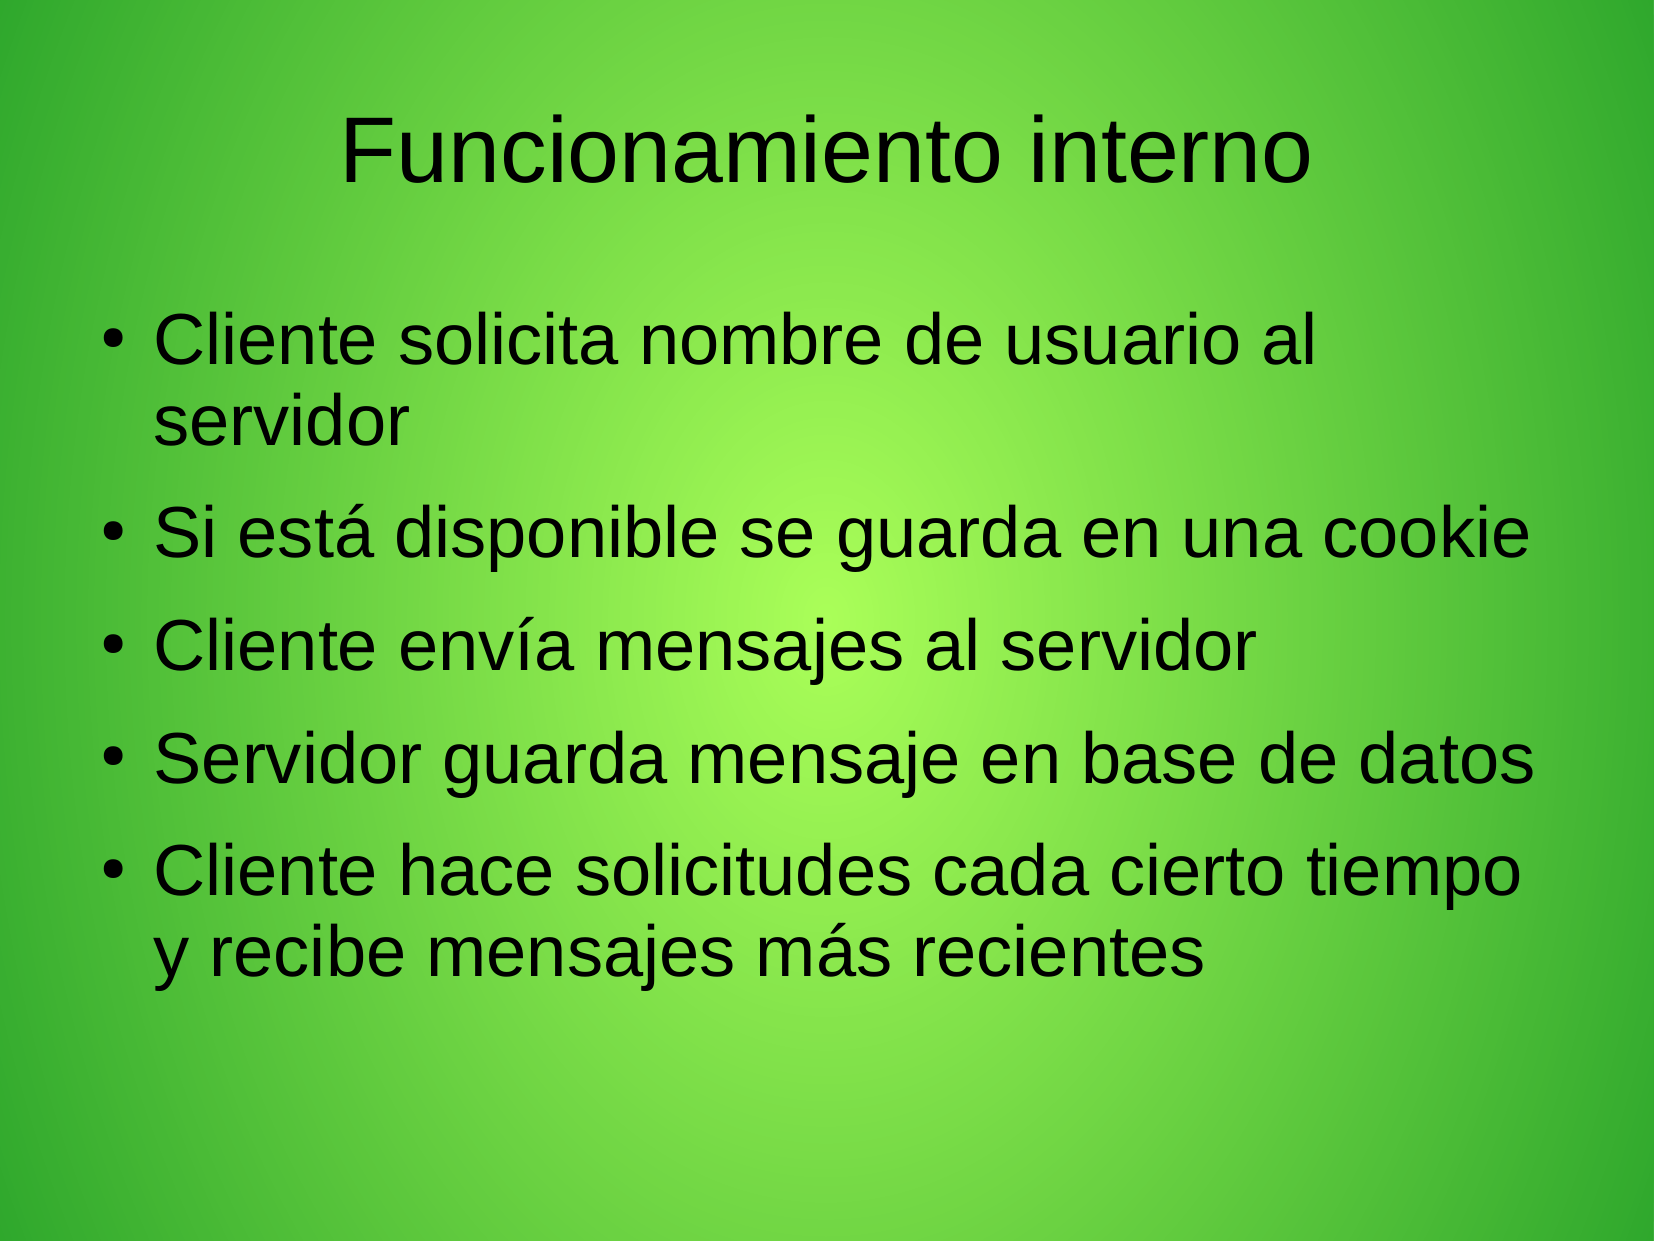

# Funcionamiento interno
Cliente solicita nombre de usuario al servidor
Si está disponible se guarda en una cookie
Cliente envía mensajes al servidor
Servidor guarda mensaje en base de datos
Cliente hace solicitudes cada cierto tiempo y recibe mensajes más recientes